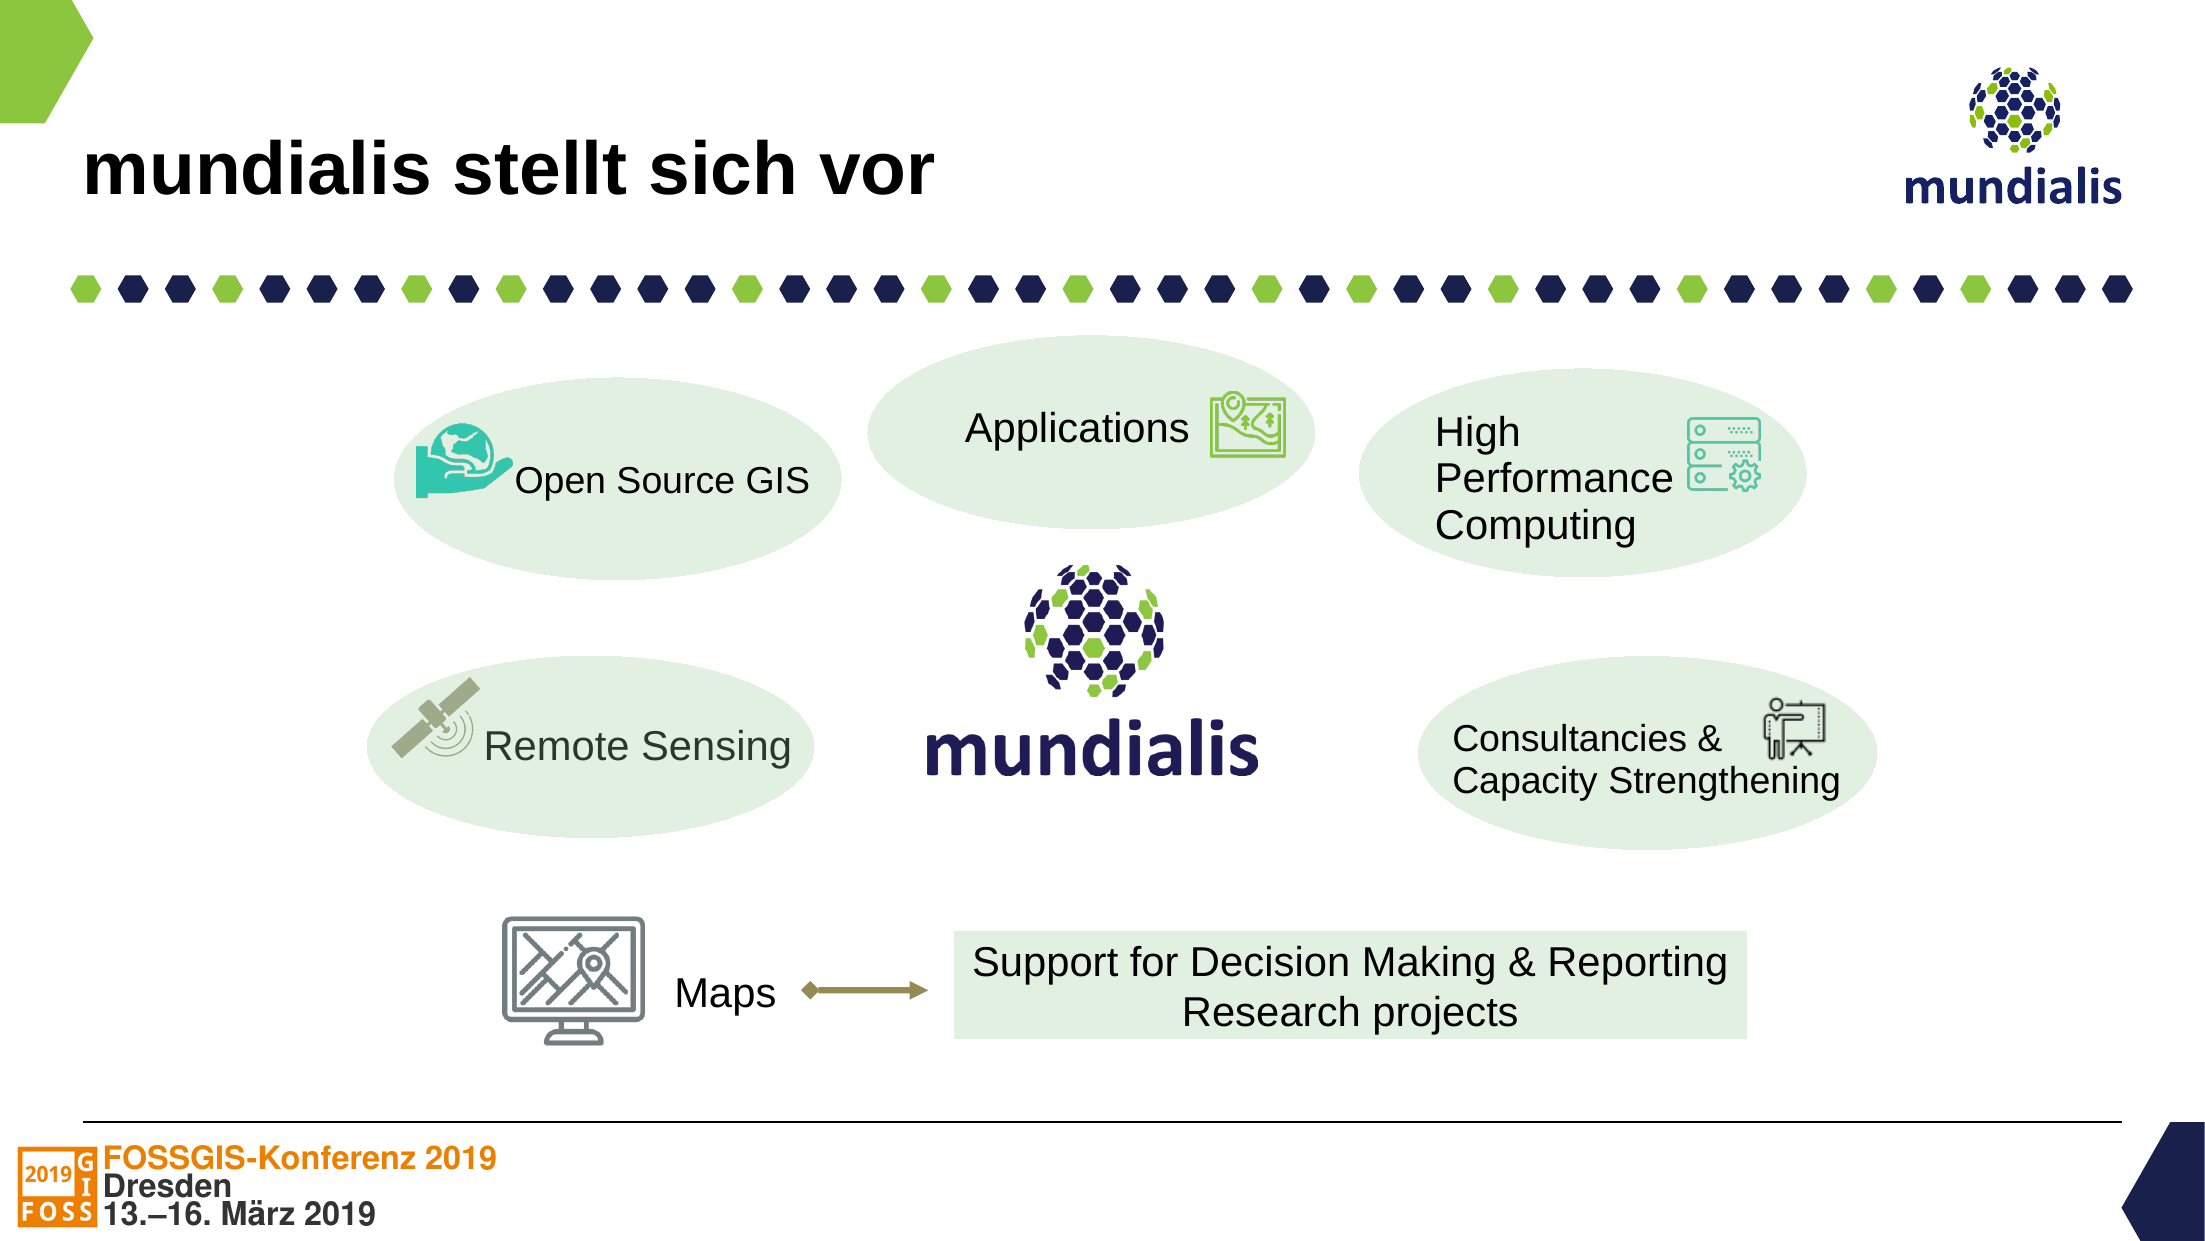

# mundialis stellt sich vor
Applications
High Performance Computing
Open Source GIS
Consultancies &
Capacity Strengthening
Remote Sensing
Support for Decision Making & Reporting
Research projects
Maps